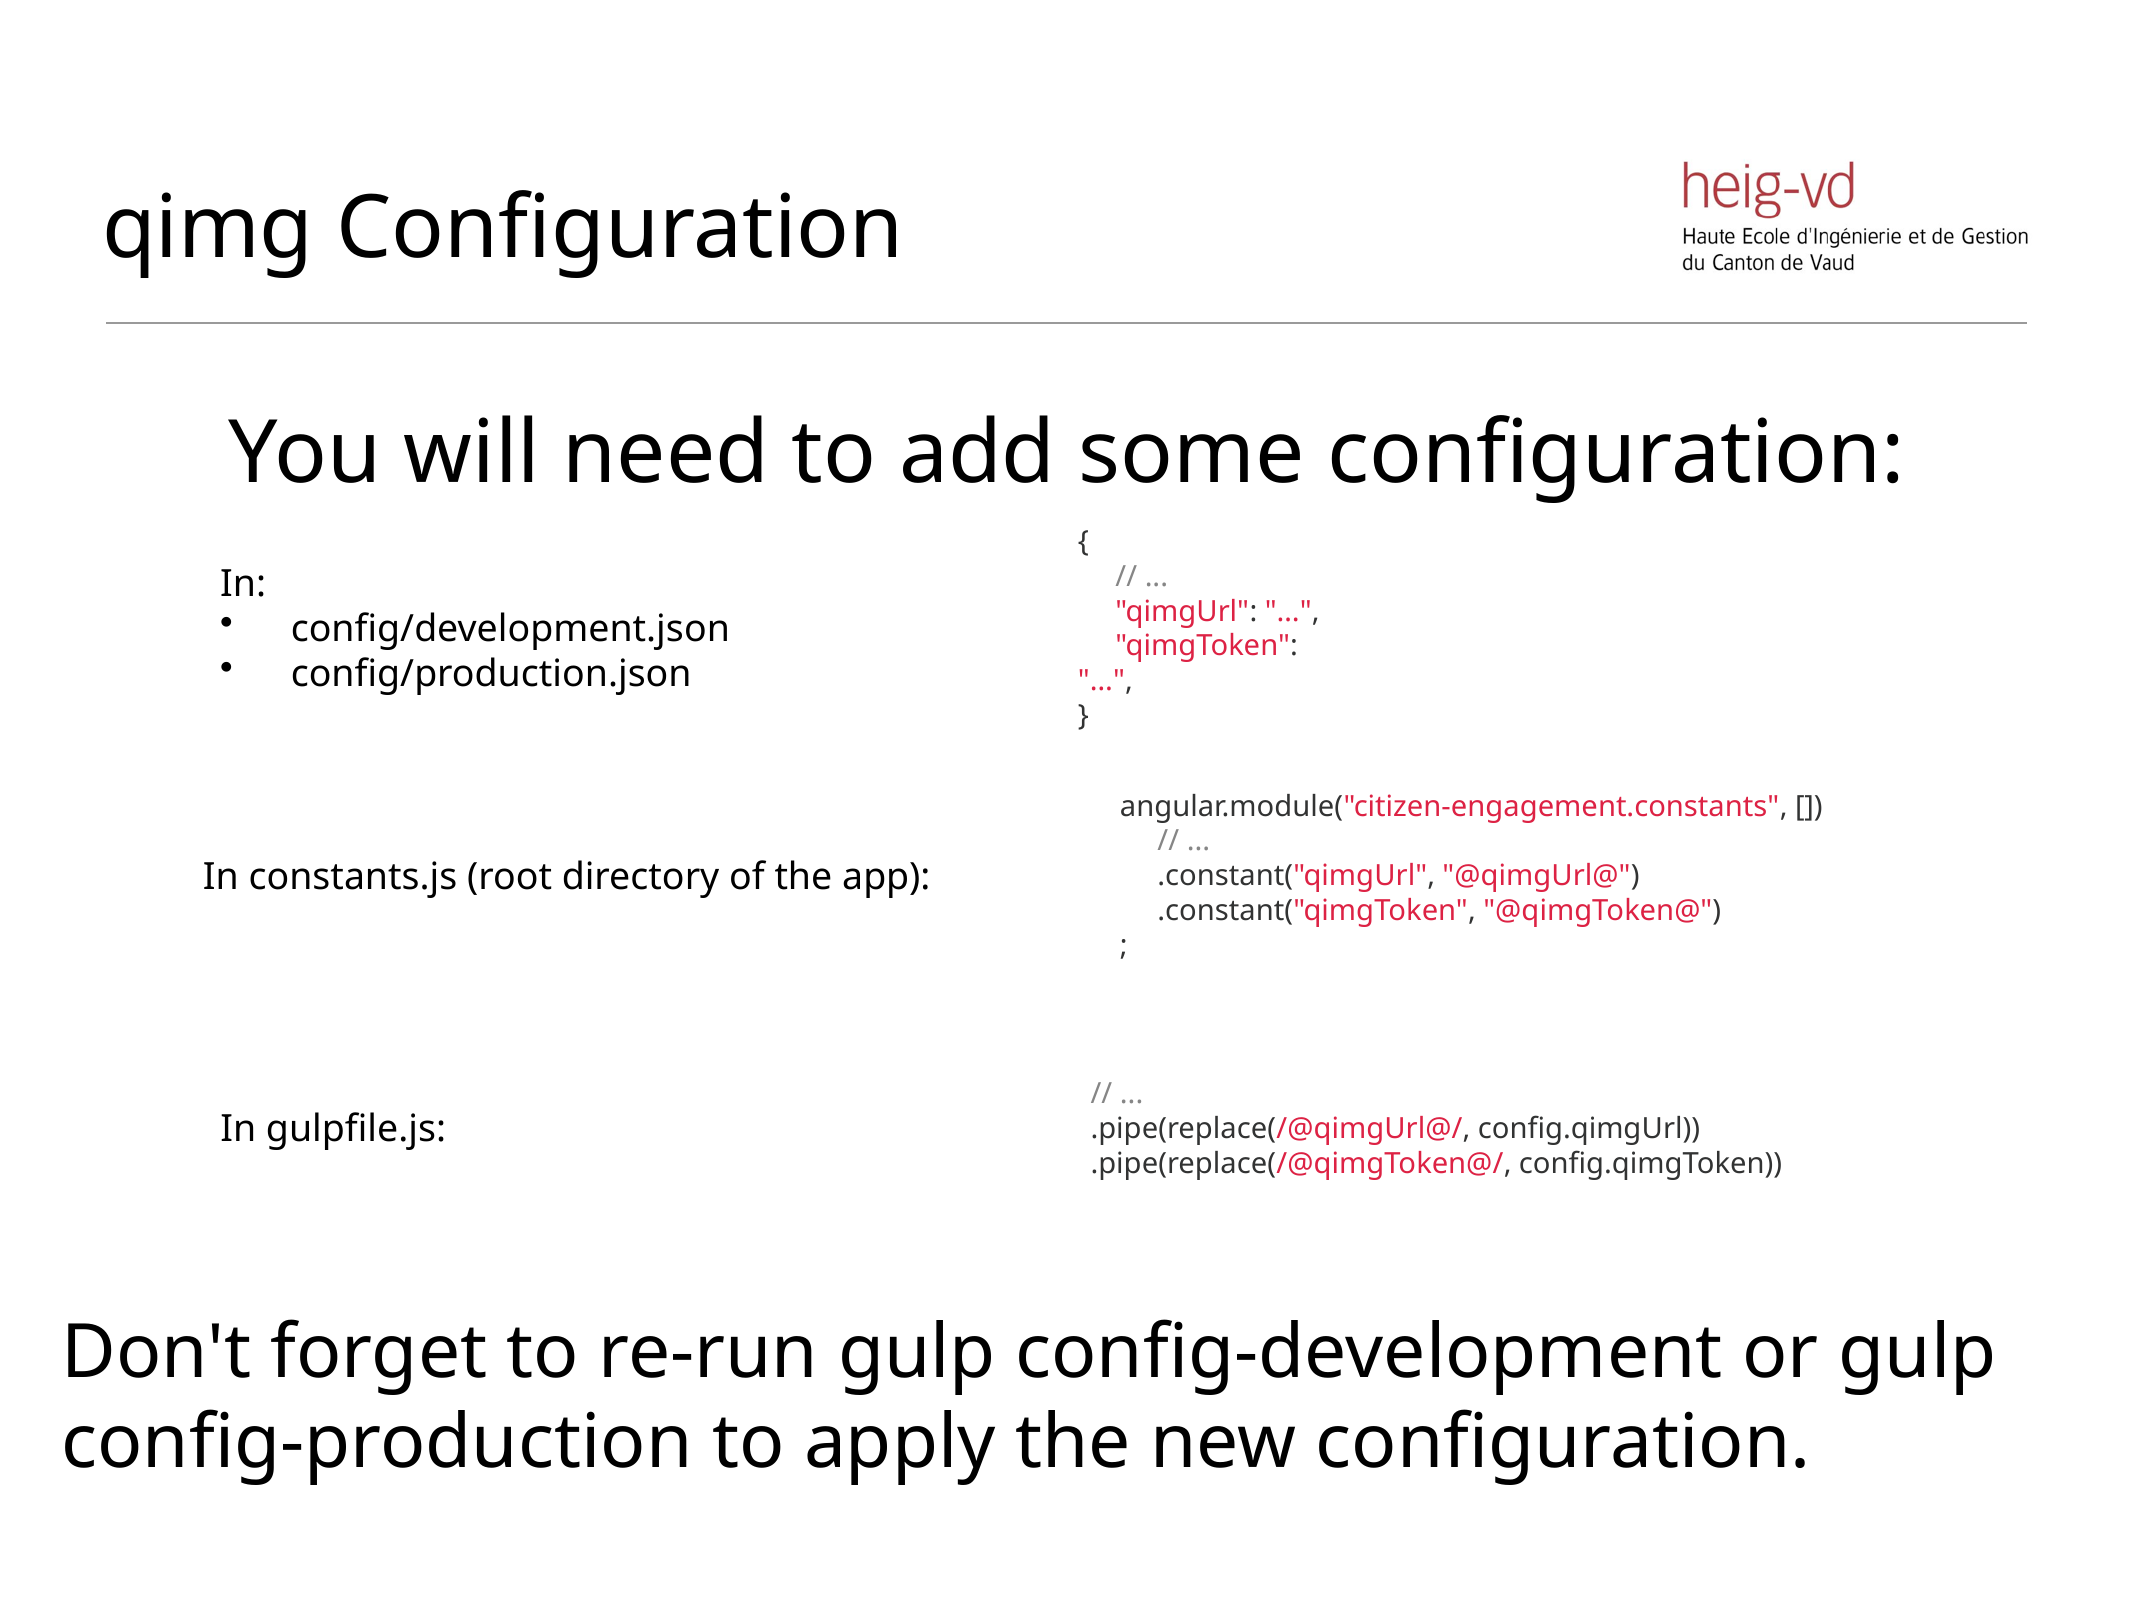

# qimg Configuration
You will need to add some configuration:
{
// ...
"qimgUrl": "…",
"qimgToken": "…",
}
In:
config/development.json
config/production.json
angular.module("citizen-engagement.constants", [])
// ...
.constant("qimgUrl", "@qimgUrl@")
.constant("qimgToken", "@qimgToken@")
;
In constants.js (root directory of the app):
// ...
.pipe(replace(/@qimgUrl@/, config.qimgUrl))
.pipe(replace(/@qimgToken@/, config.qimgToken))
In gulpfile.js:
Don't forget to re-run gulp config-development or gulp config-production to apply the new configuration.